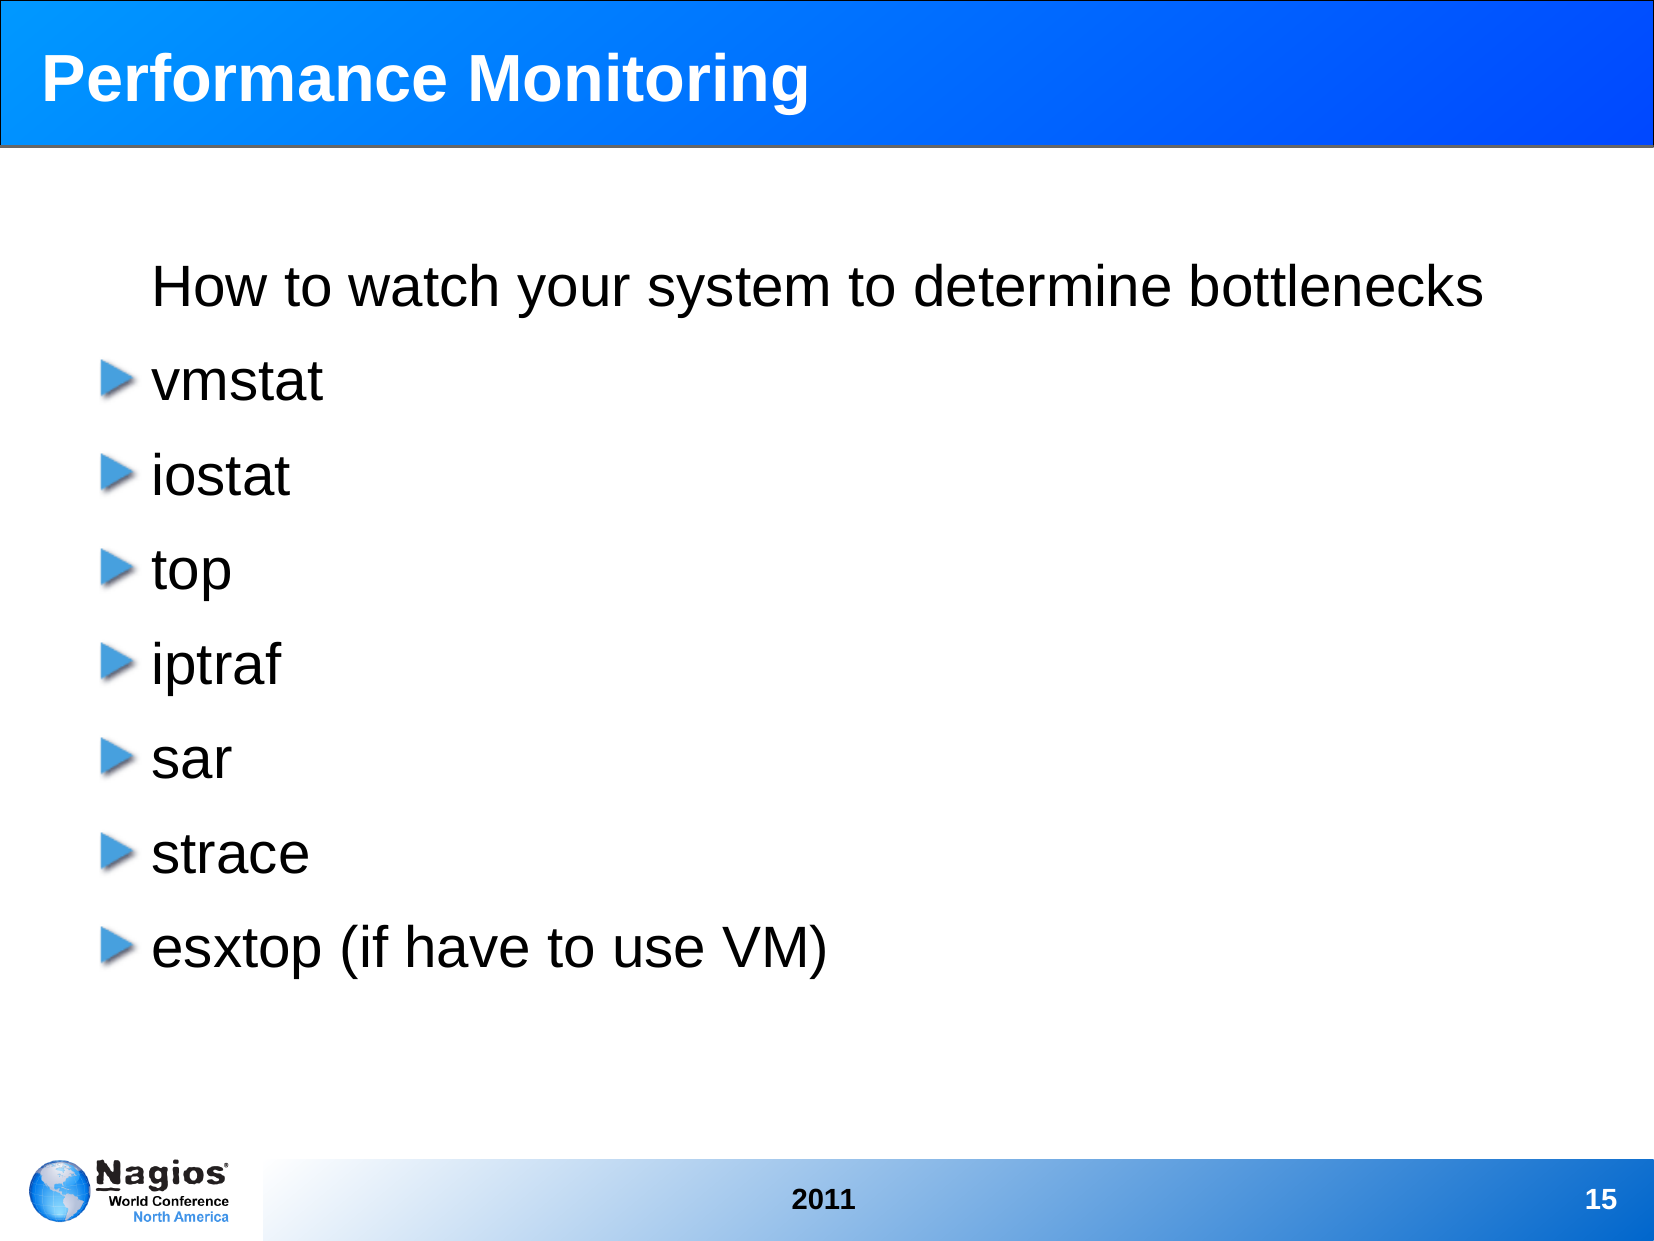

# Performance Monitoring
How to watch your system to determine bottlenecks
vmstat
iostat
top
iptraf
sar
strace
esxtop (if have to use VM)
2011
15